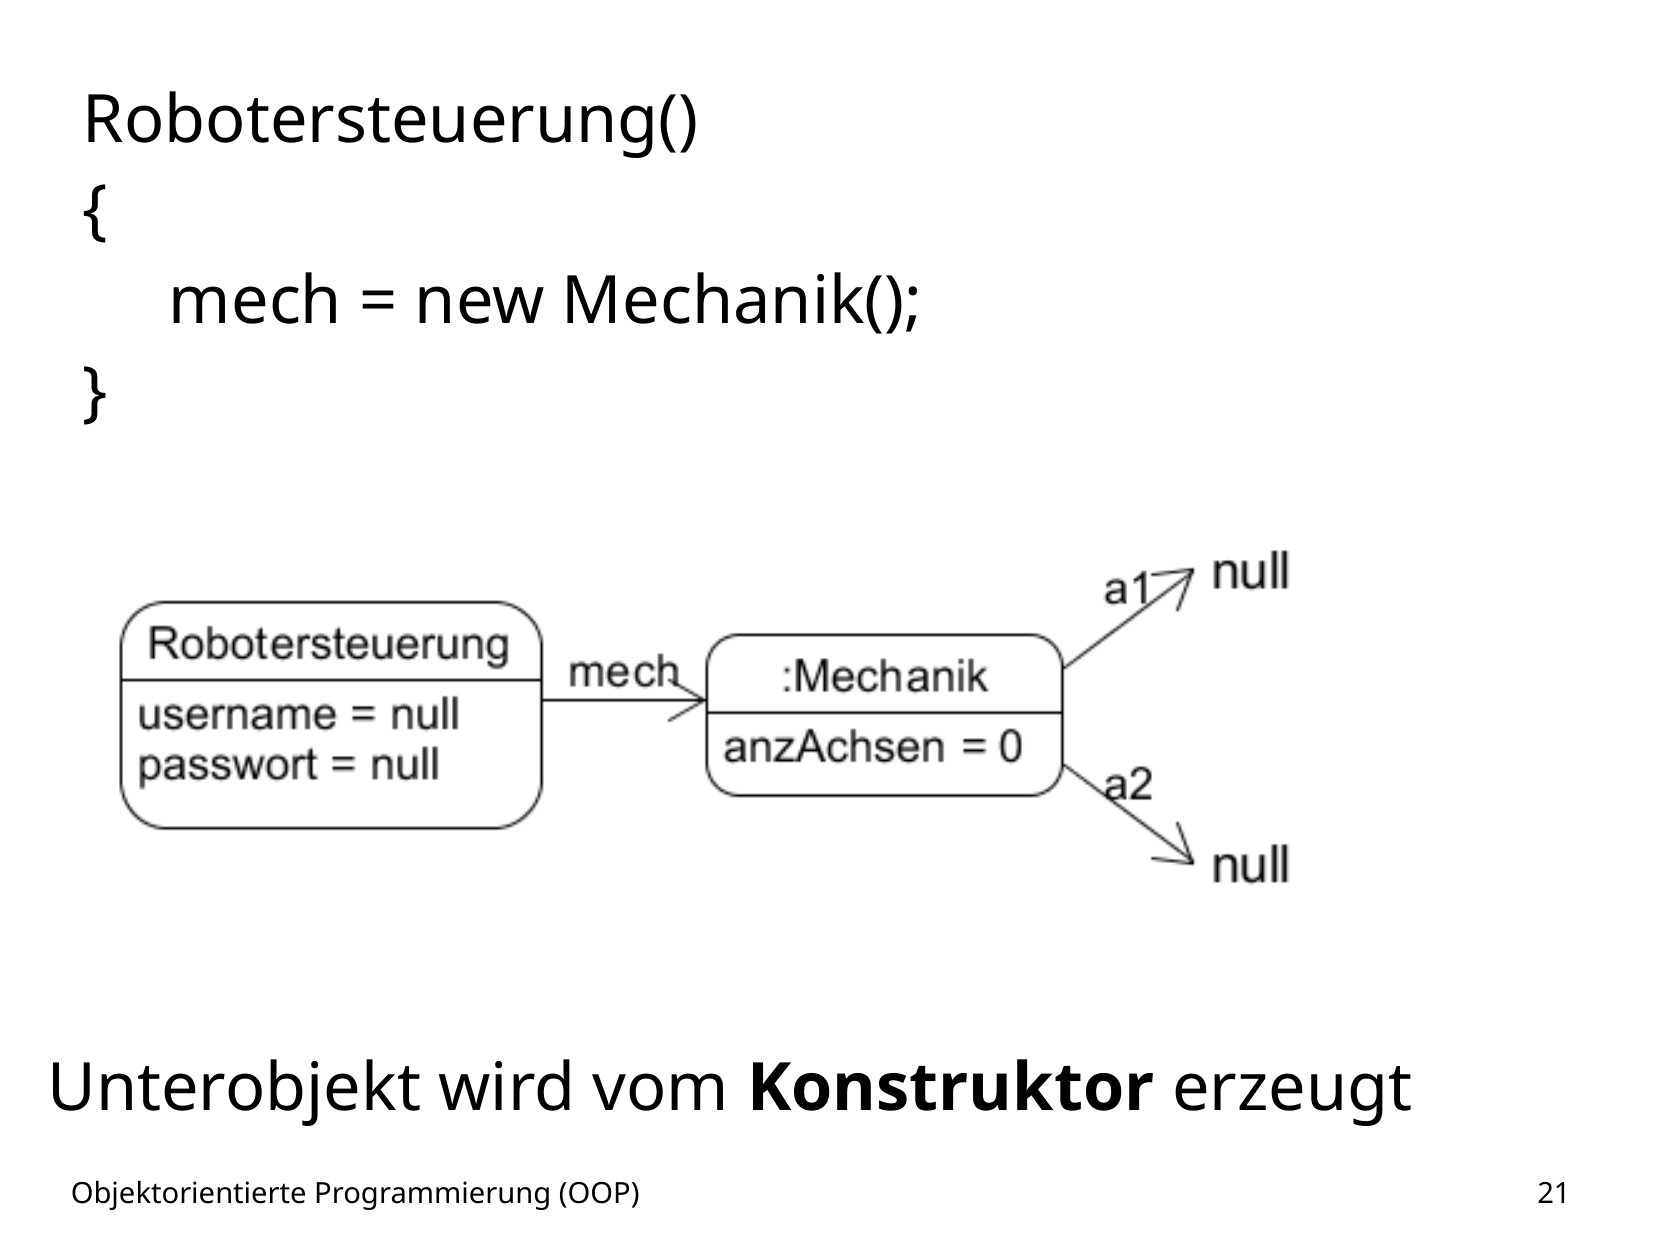

# Robotersteuerung()
{
 mech = new Mechanik();
}
Unterobjekt wird vom Konstruktor erzeugt
Objektorientierte Programmierung (OOP)
21